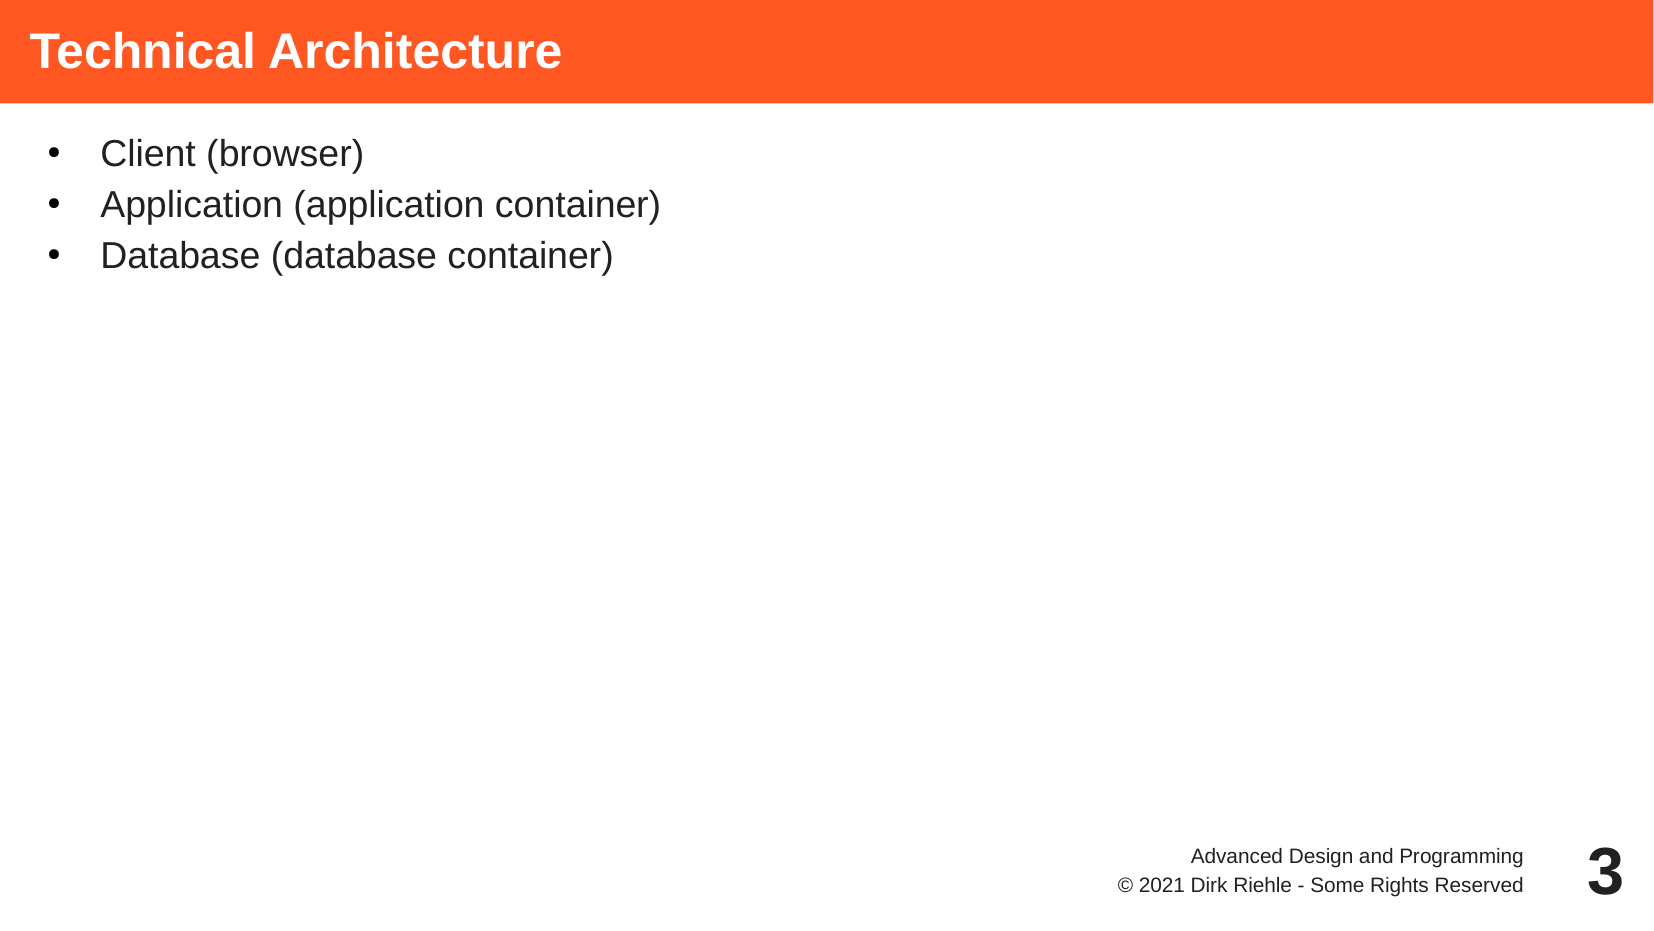

# Technical Architecture
Client (browser)
Application (application container)
Database (database container)
Advanced Design and Programming
3
© 2021 Dirk Riehle - Some Rights Reserved